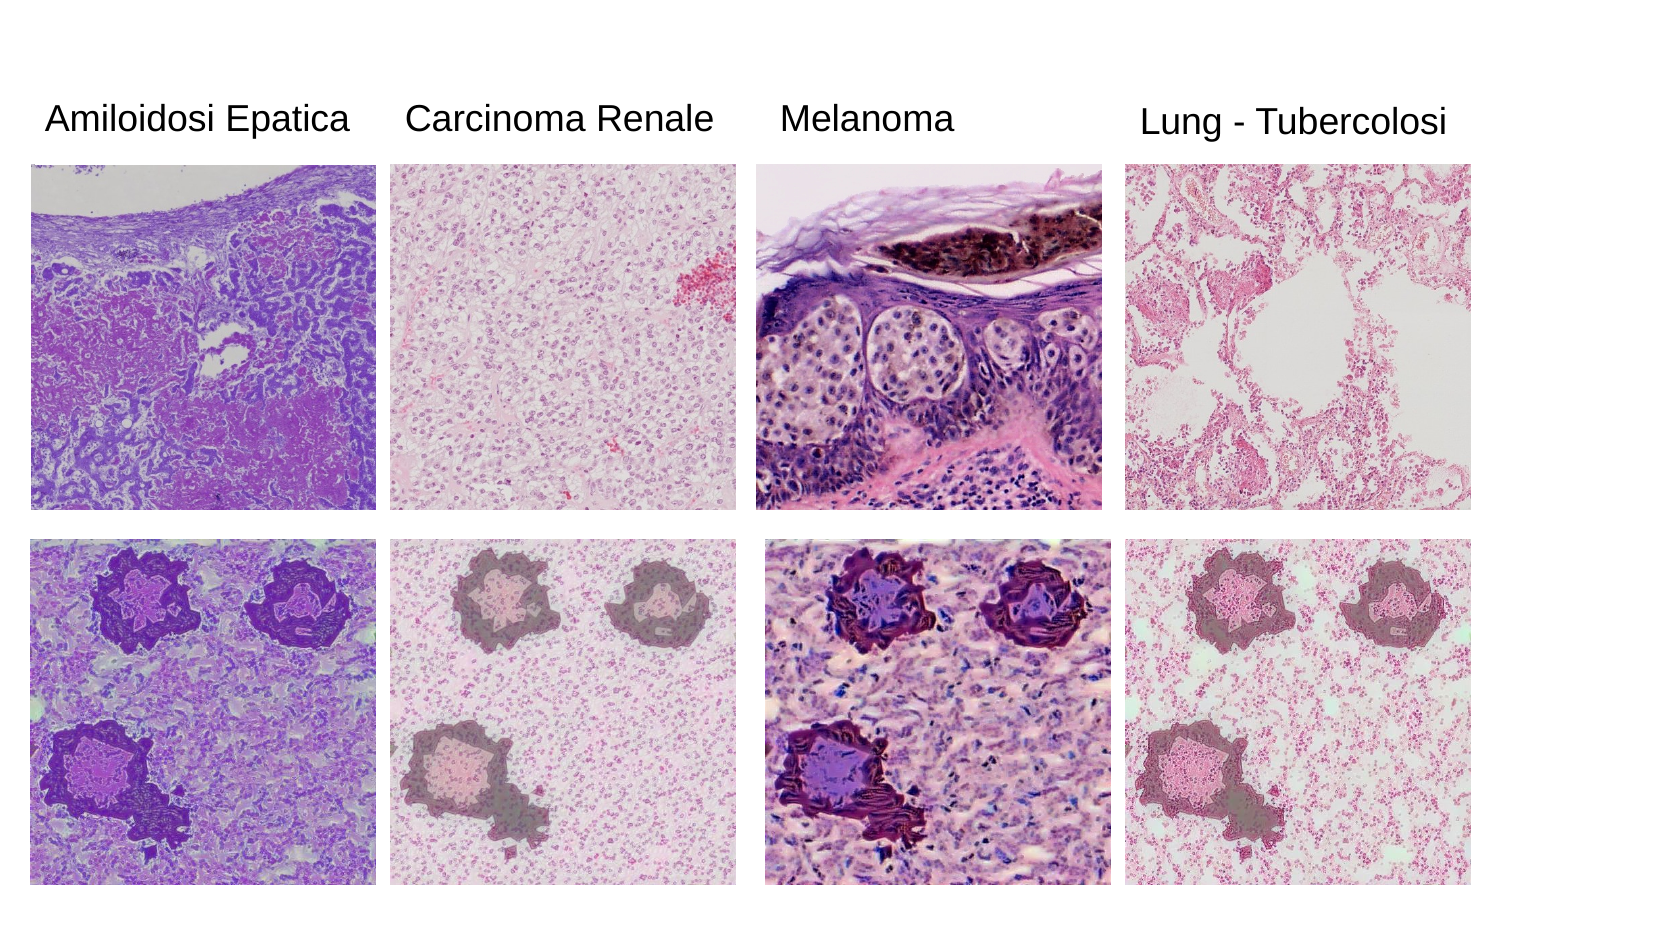

Amiloidosi Epatica
Carcinoma Renale
Melanoma
Lung - Tubercolosi